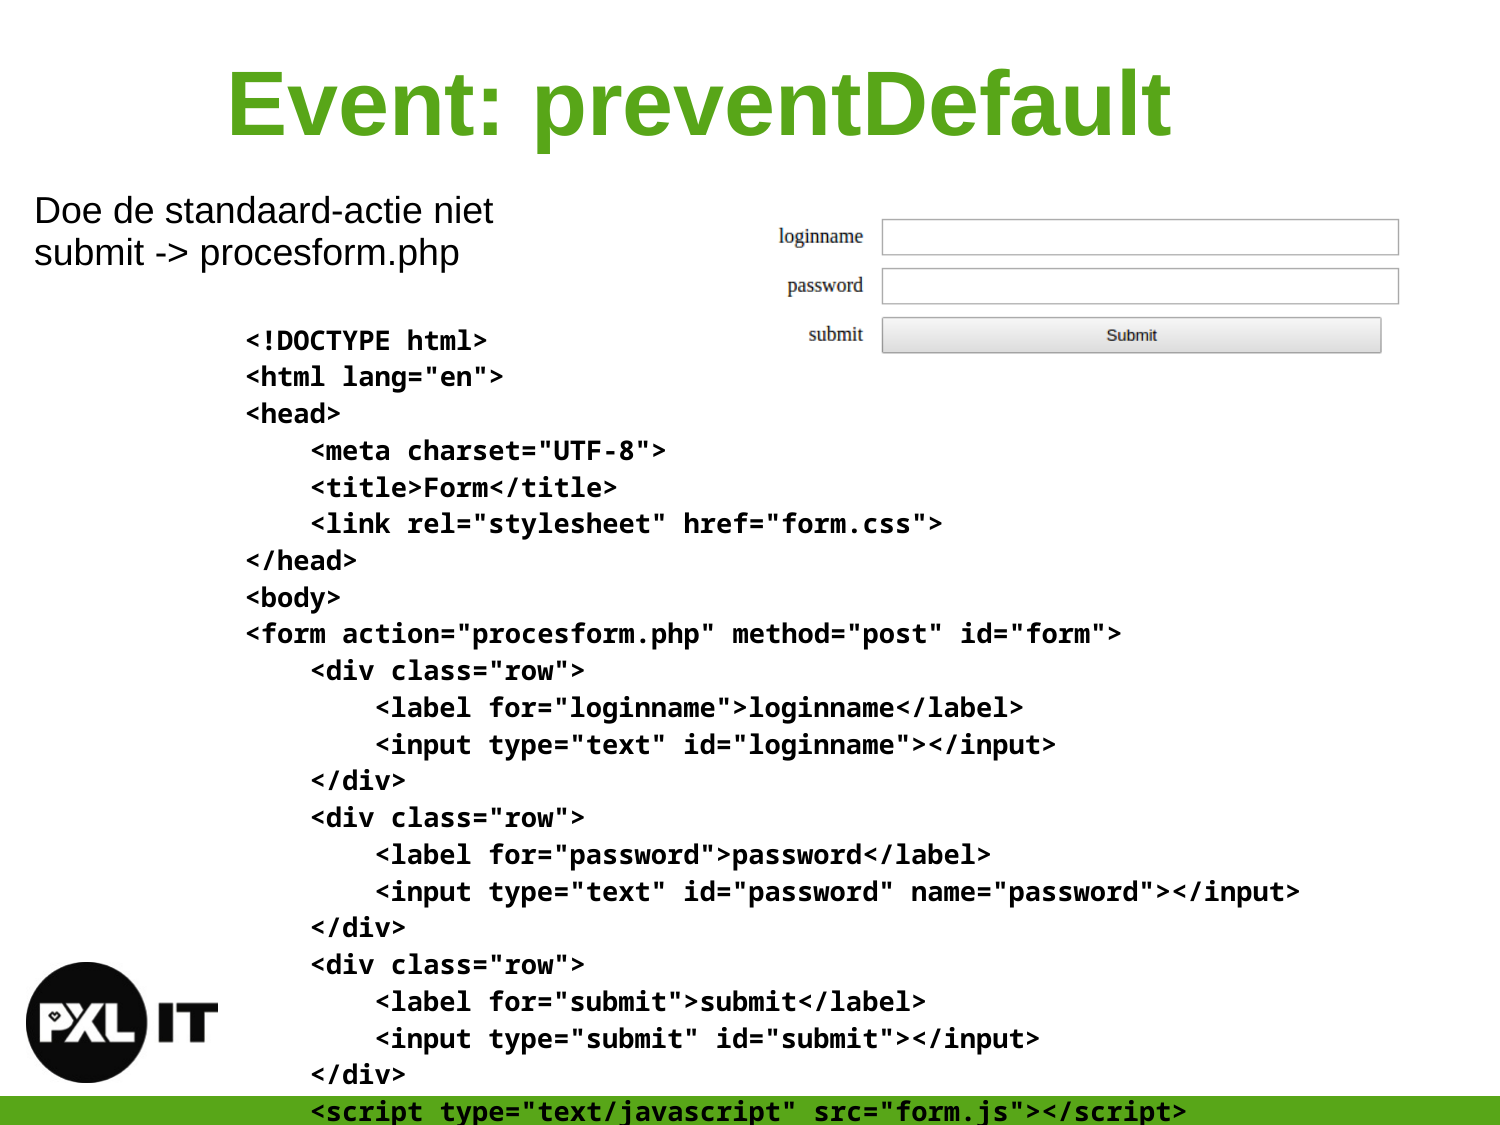

Event: preventDefault
Doe de standaard-actie niet
submit -> procesform.php
<!DOCTYPE html>
<html lang="en">
<head>
 <meta charset="UTF-8">
 <title>Form</title>
 <link rel="stylesheet" href="form.css">
</head>
<body>
<form action="procesform.php" method="post" id="form">
 <div class="row">
 <label for="loginname">loginname</label>
 <input type="text" id="loginname"></input>
 </div>
 <div class="row">
 <label for="password">password</label>
 <input type="text" id="password" name="password"></input>
 </div>
 <div class="row">
 <label for="submit">submit</label>
 <input type="submit" id="submit"></input>
 </div>
 <script type="text/javascript" src="form.js"></script>
</form>
</body>
</html>